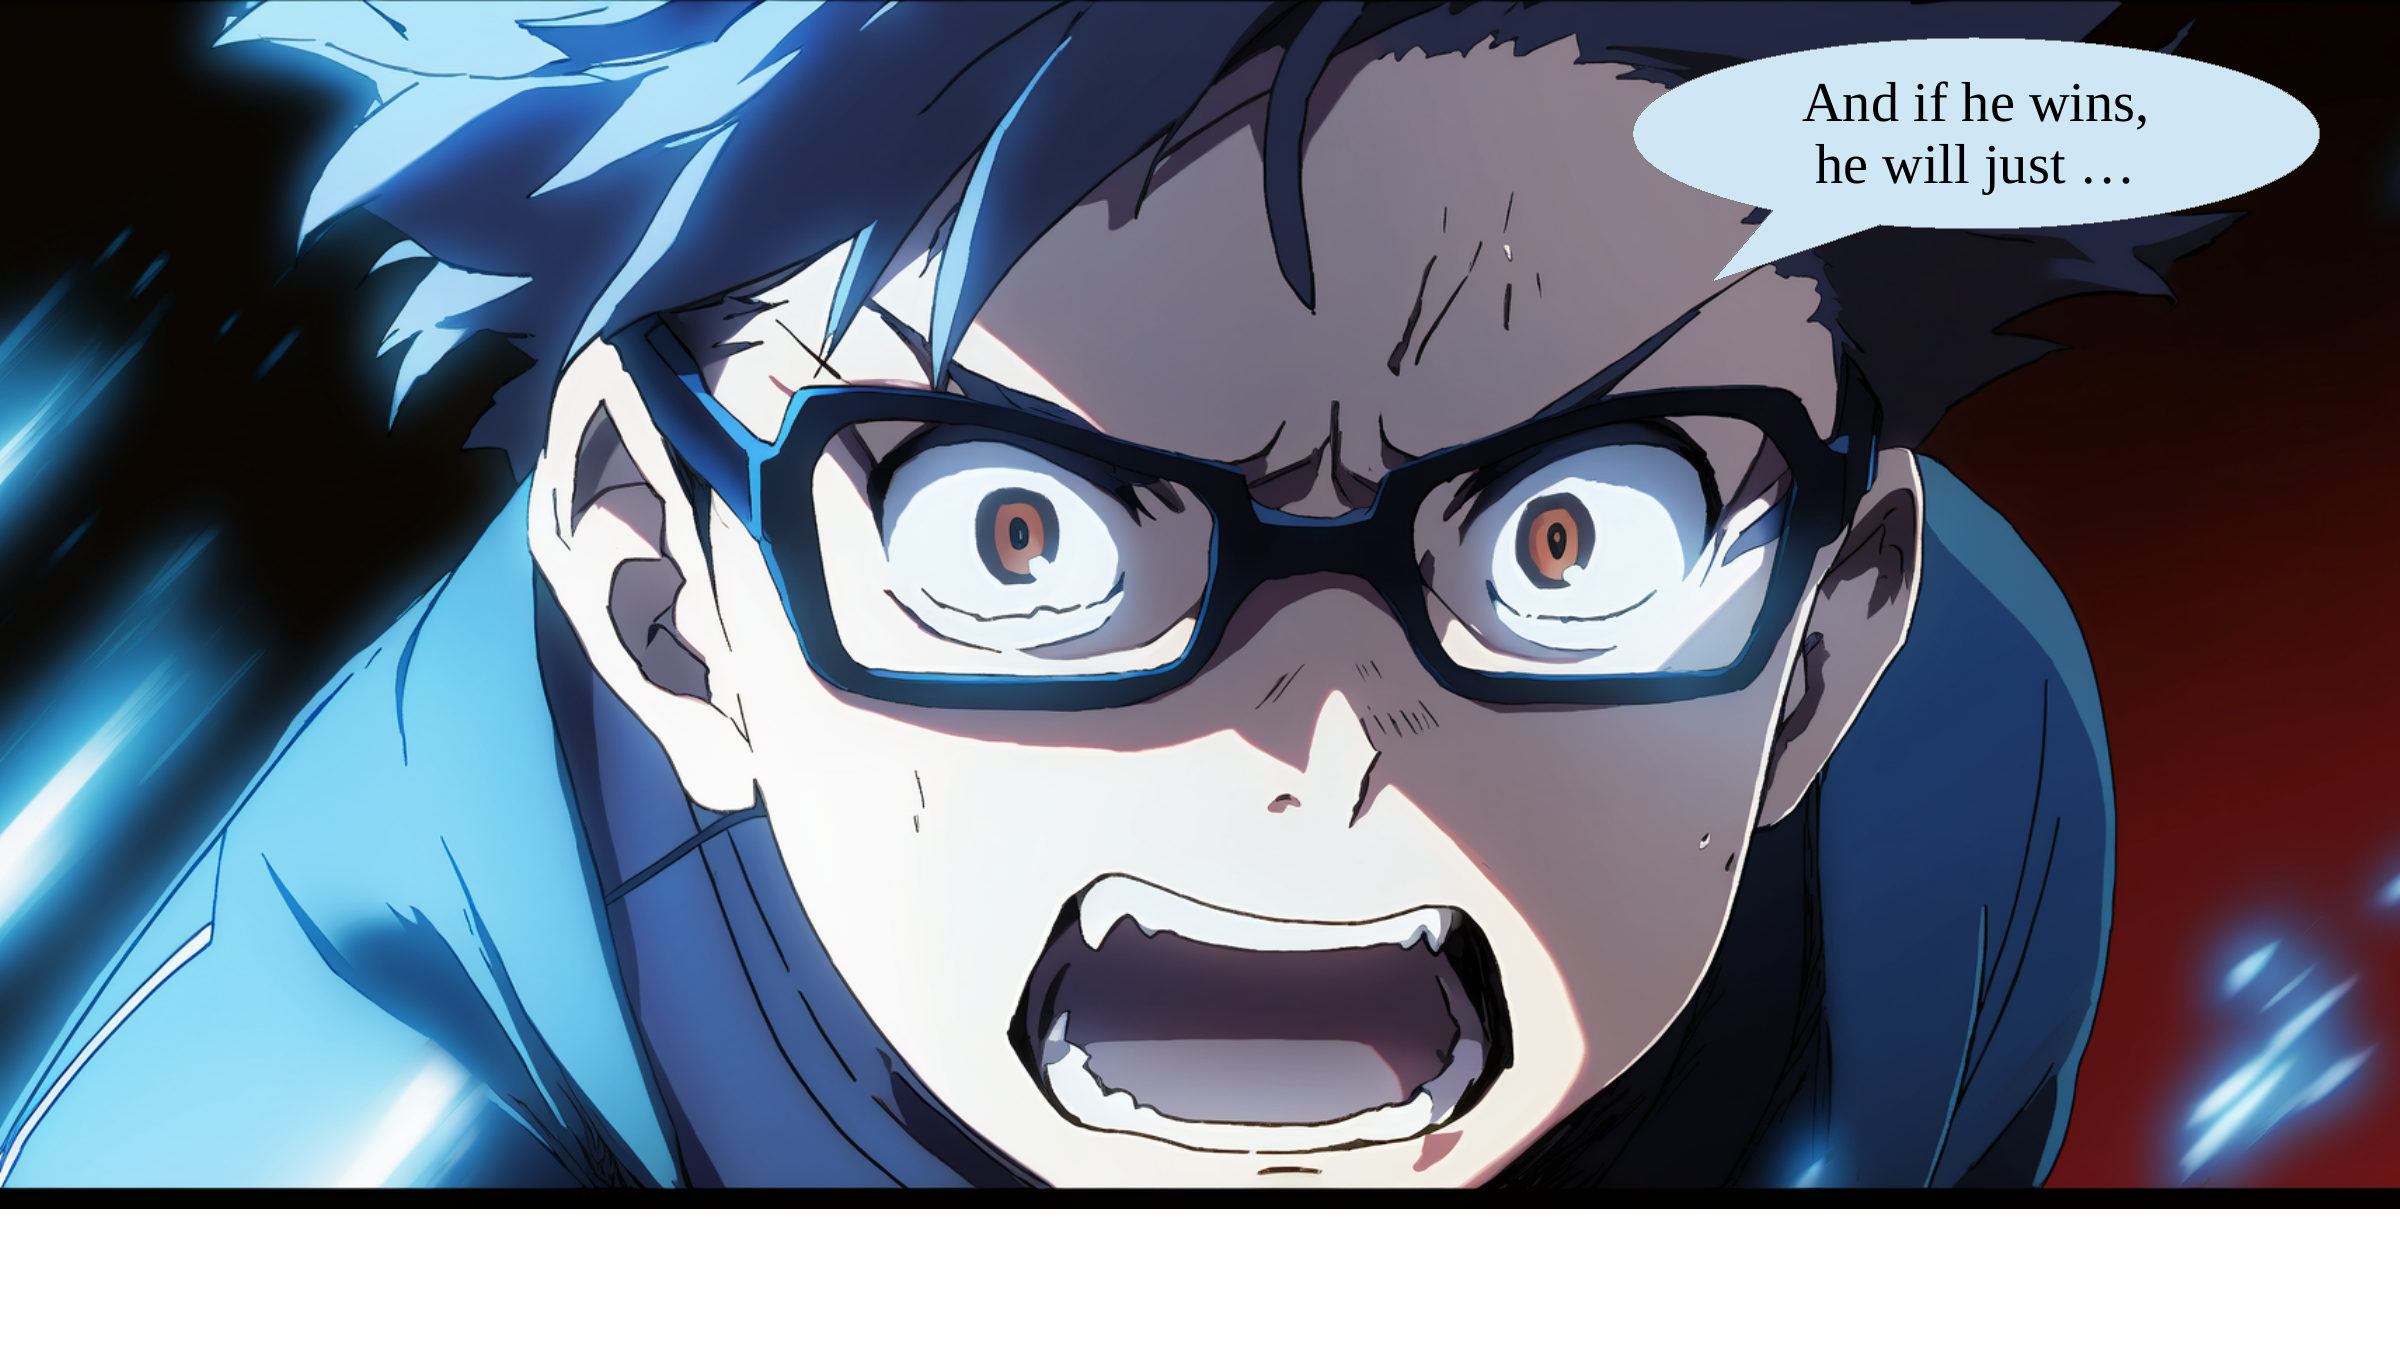

And if he wins,
he will just …